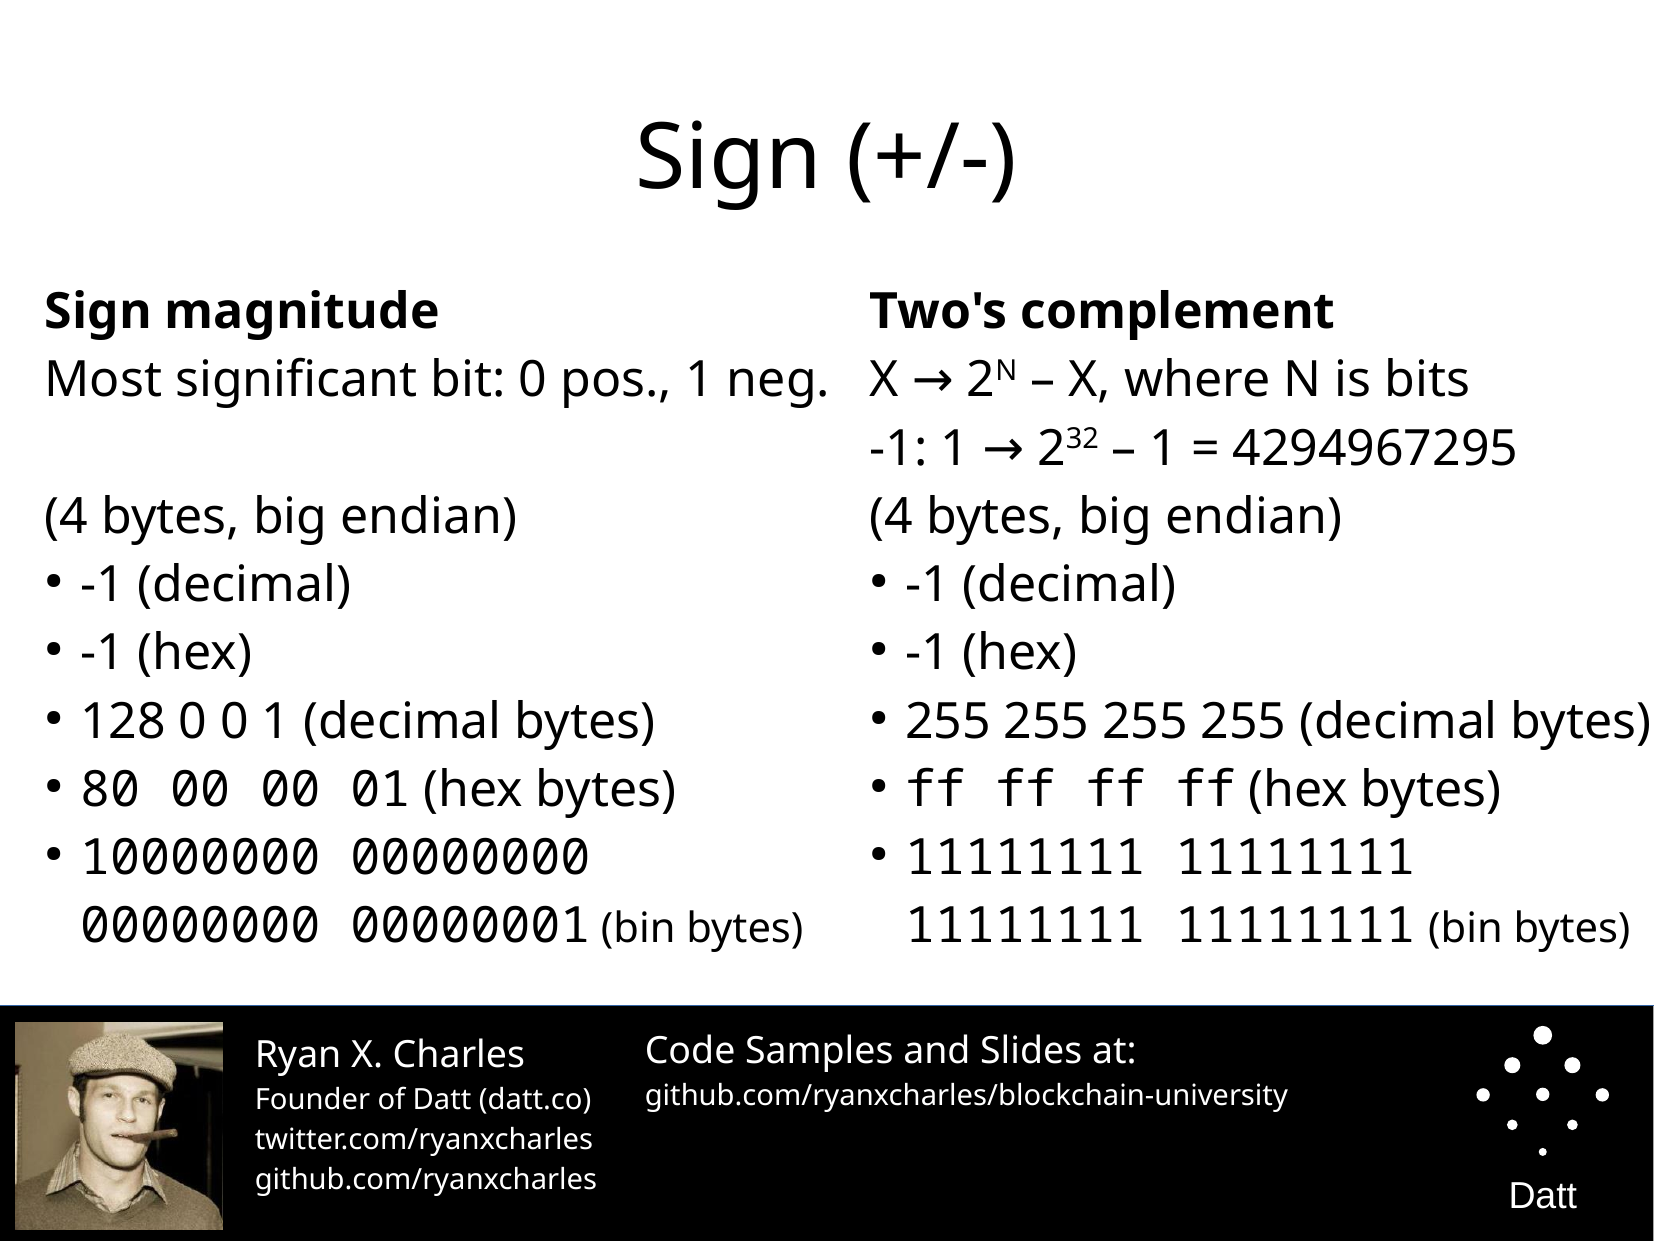

# Sign (+/-)
Sign magnitude
Most significant bit: 0 pos., 1 neg.
(4 bytes, big endian)
-1 (decimal)
-1 (hex)
128 0 0 1 (decimal bytes)
80 00 00 01 (hex bytes)
10000000 00000000 00000000 00000001 (bin bytes)
Two's complement
X → 2N – X, where N is bits
-1: 1 → 232 – 1 = 4294967295
(4 bytes, big endian)
-1 (decimal)
-1 (hex)
255 255 255 255 (decimal bytes)
ff ff ff ff (hex bytes)
11111111 11111111 11111111 11111111 (bin bytes)
Code Samples and Slides at:
github.com/ryanxcharles/blockchain-university
Ryan X. Charles
Founder of Datt (datt.co)
twitter.com/ryanxcharles
github.com/ryanxcharles
Datt